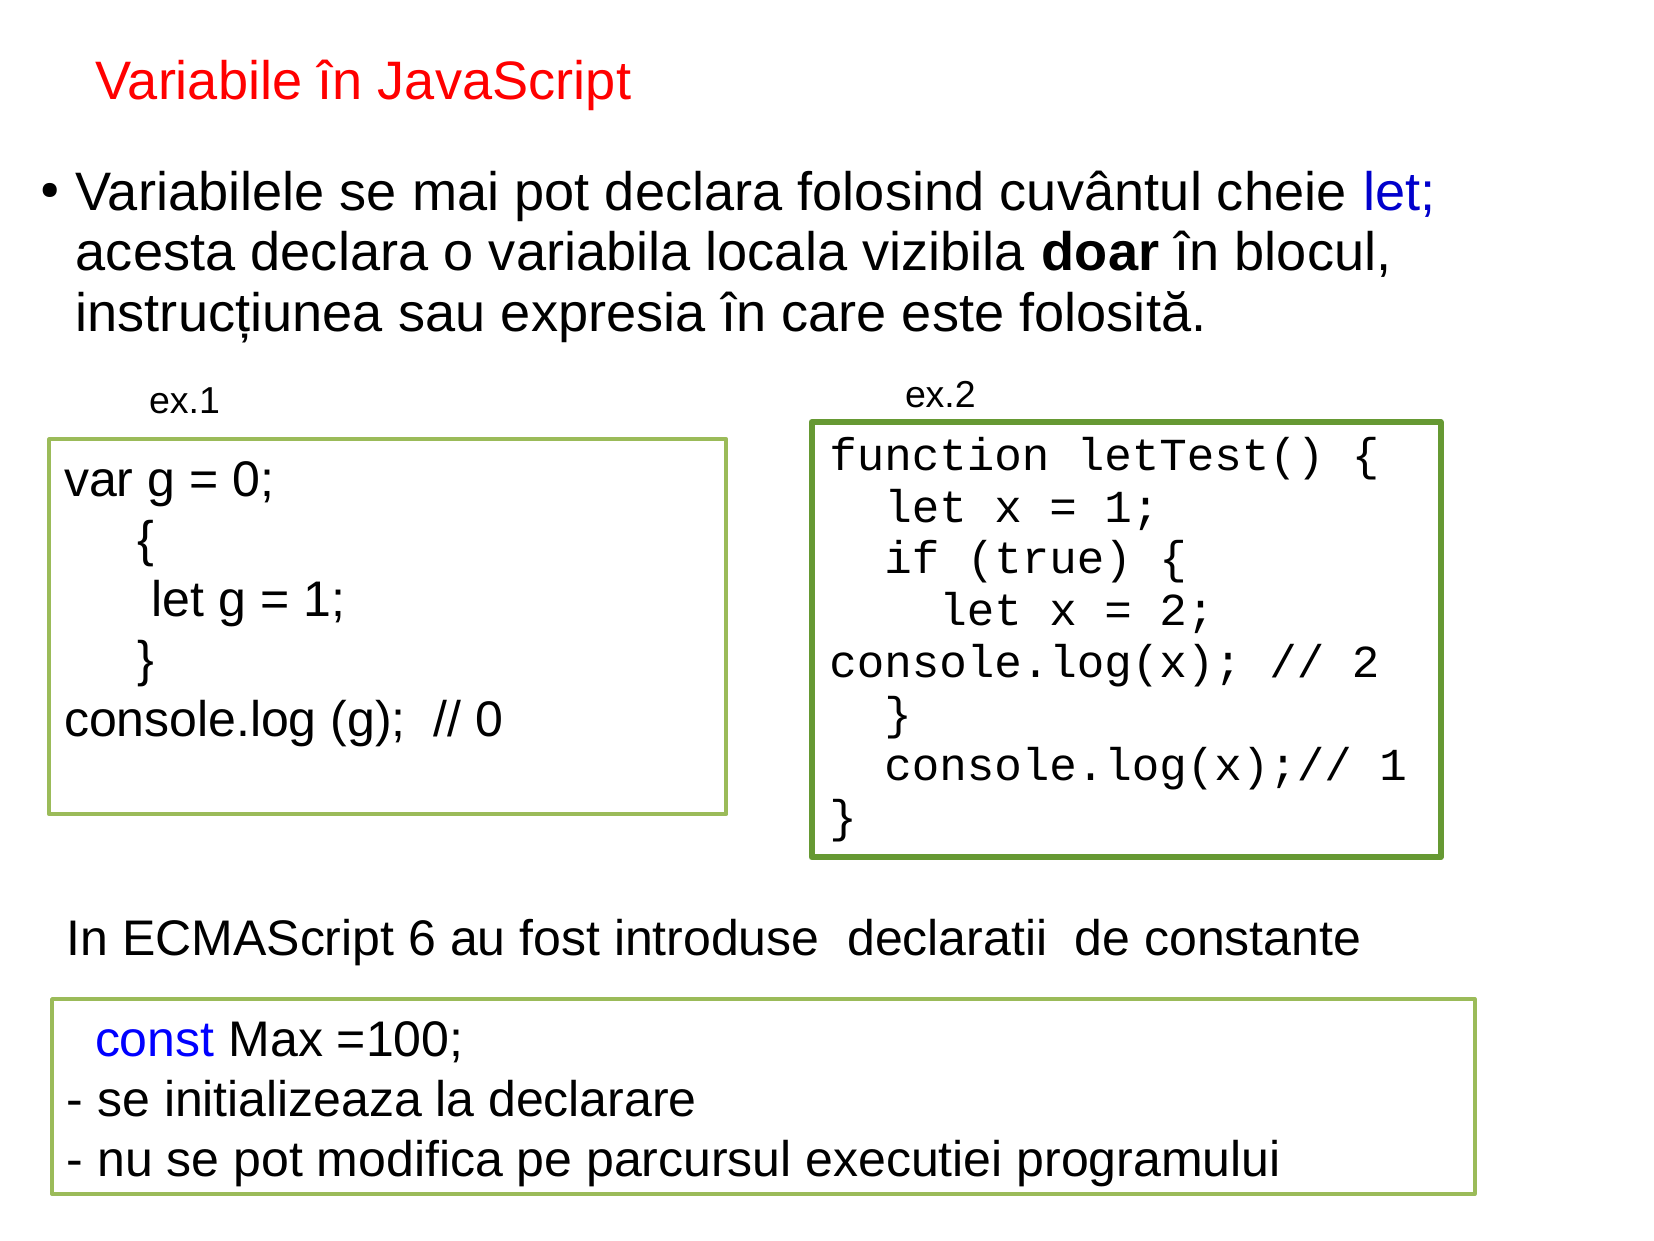

Variabile în JavaScript
Variabilele se mai pot declara folosind cuvântul cheie let;
acesta declara o variabila locala vizibila doar în blocul,
instrucțiunea sau expresia în care este folosită.
ex.2
ex.1
function letTest() {
 let x = 1;
 if (true) {
 let x = 2; console.log(x); // 2
 }
 console.log(x);// 1
}
var g = 0;
	{
	 let g = 1;
	}
console.log (g); // 0
In ECMAScript 6 au fost introduse declaratii de constante
 const Max =100;
- se initializeaza la declarare
- nu se pot modifica pe parcursul executiei programului